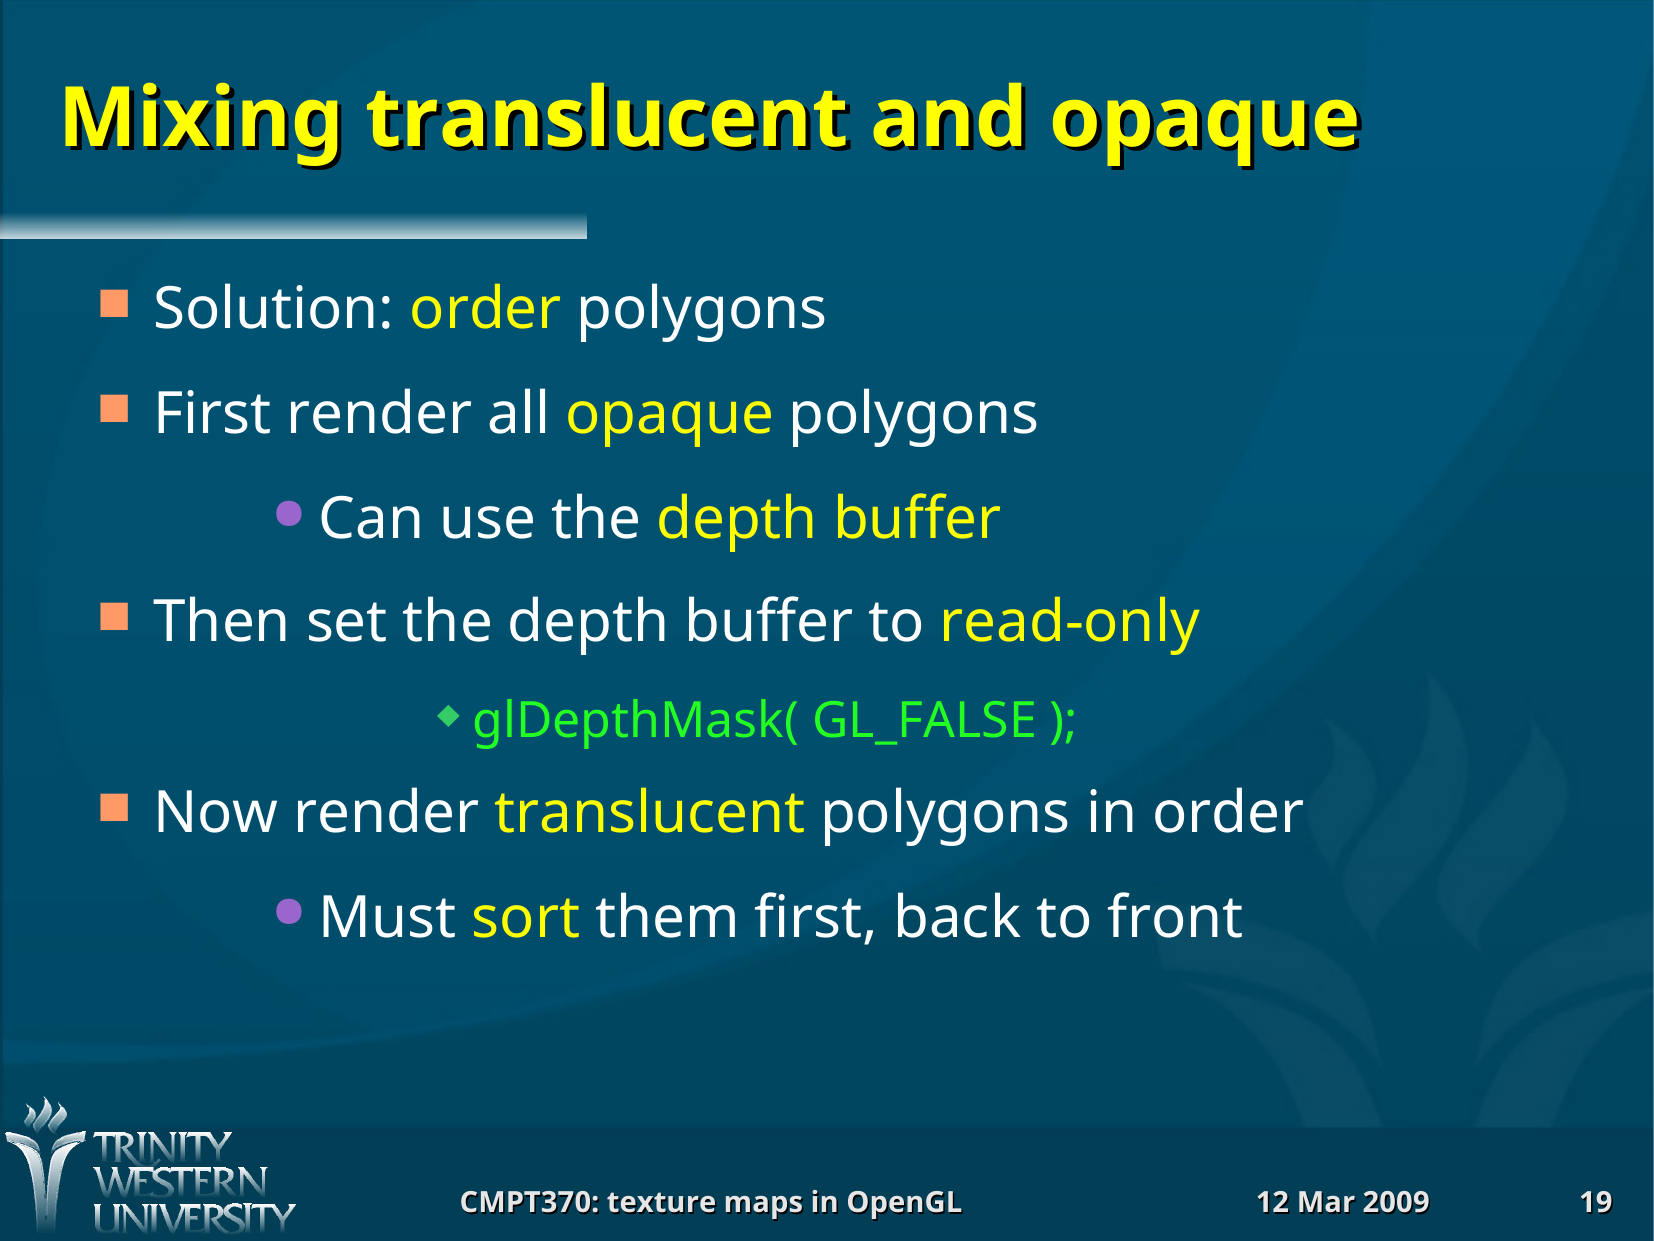

# Mixing translucent and opaque
Solution: order polygons
First render all opaque polygons
Can use the depth buffer
Then set the depth buffer to read-only
glDepthMask( GL_FALSE );
Now render translucent polygons in order
Must sort them first, back to front
CMPT370: texture maps in OpenGL
12 Mar 2009
19